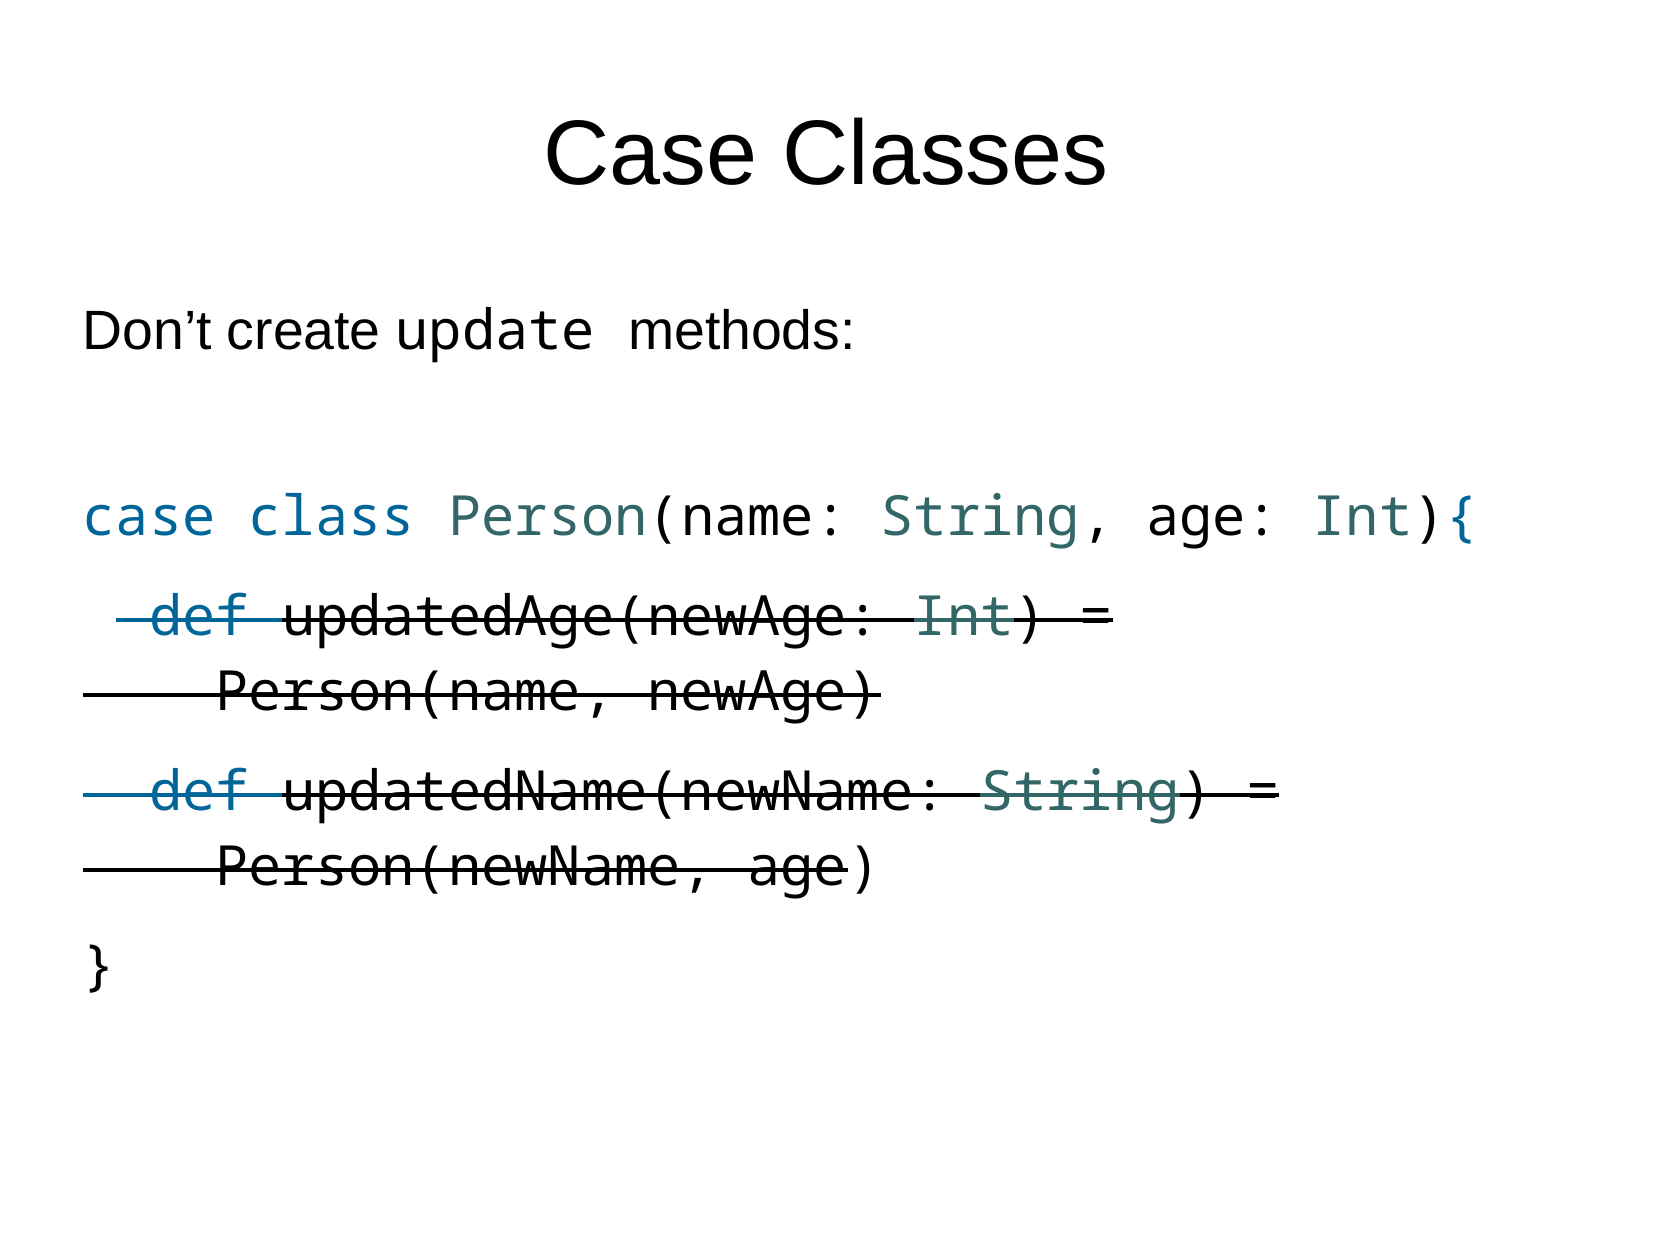

# Case Classes
Don’t create update methods:
case class Person(name: String, age: Int){
 def updatedAge(newAge: Int) =
 Person(name, newAge)
 def updatedName(newName: String) =
 Person(newName, age)
}